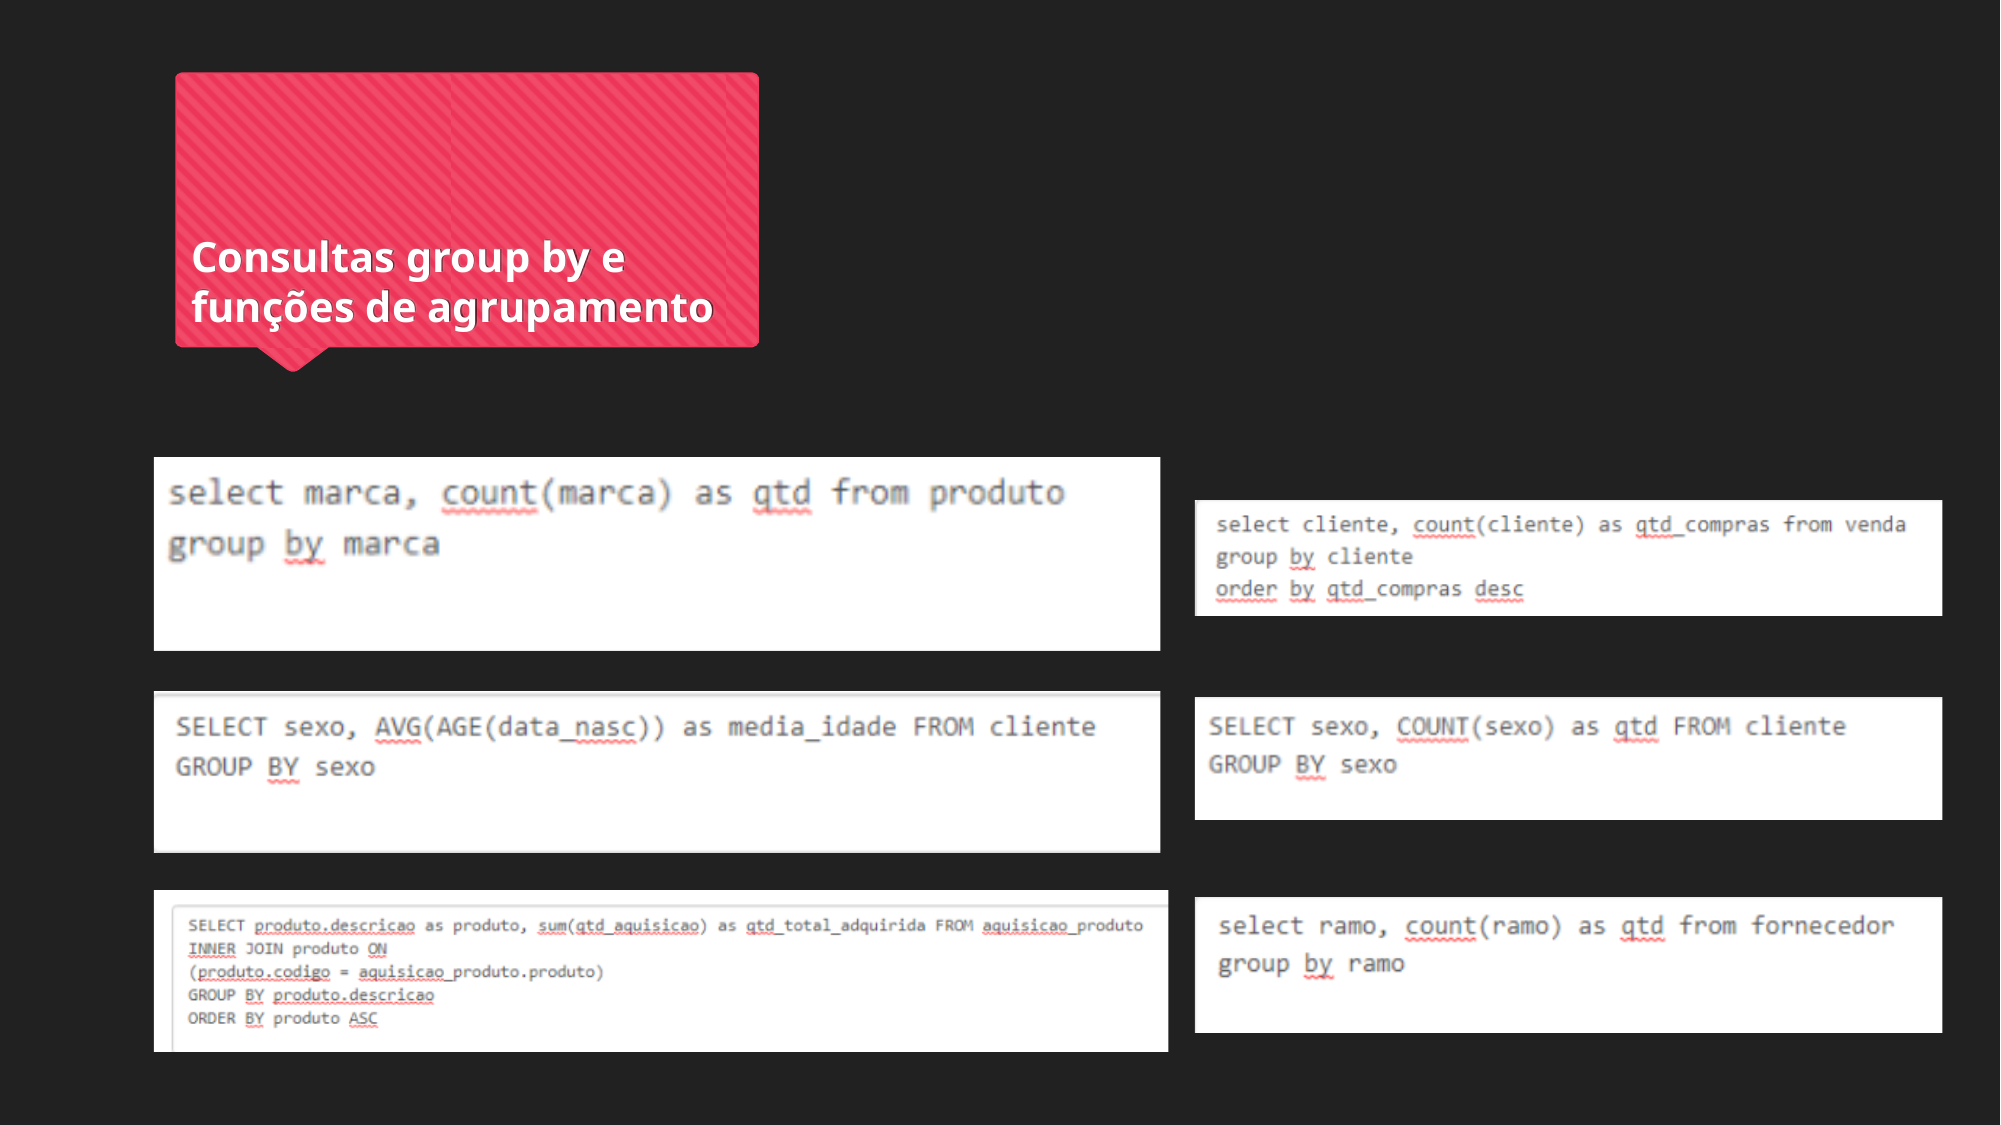

# Consultas group by e funções de agrupamento